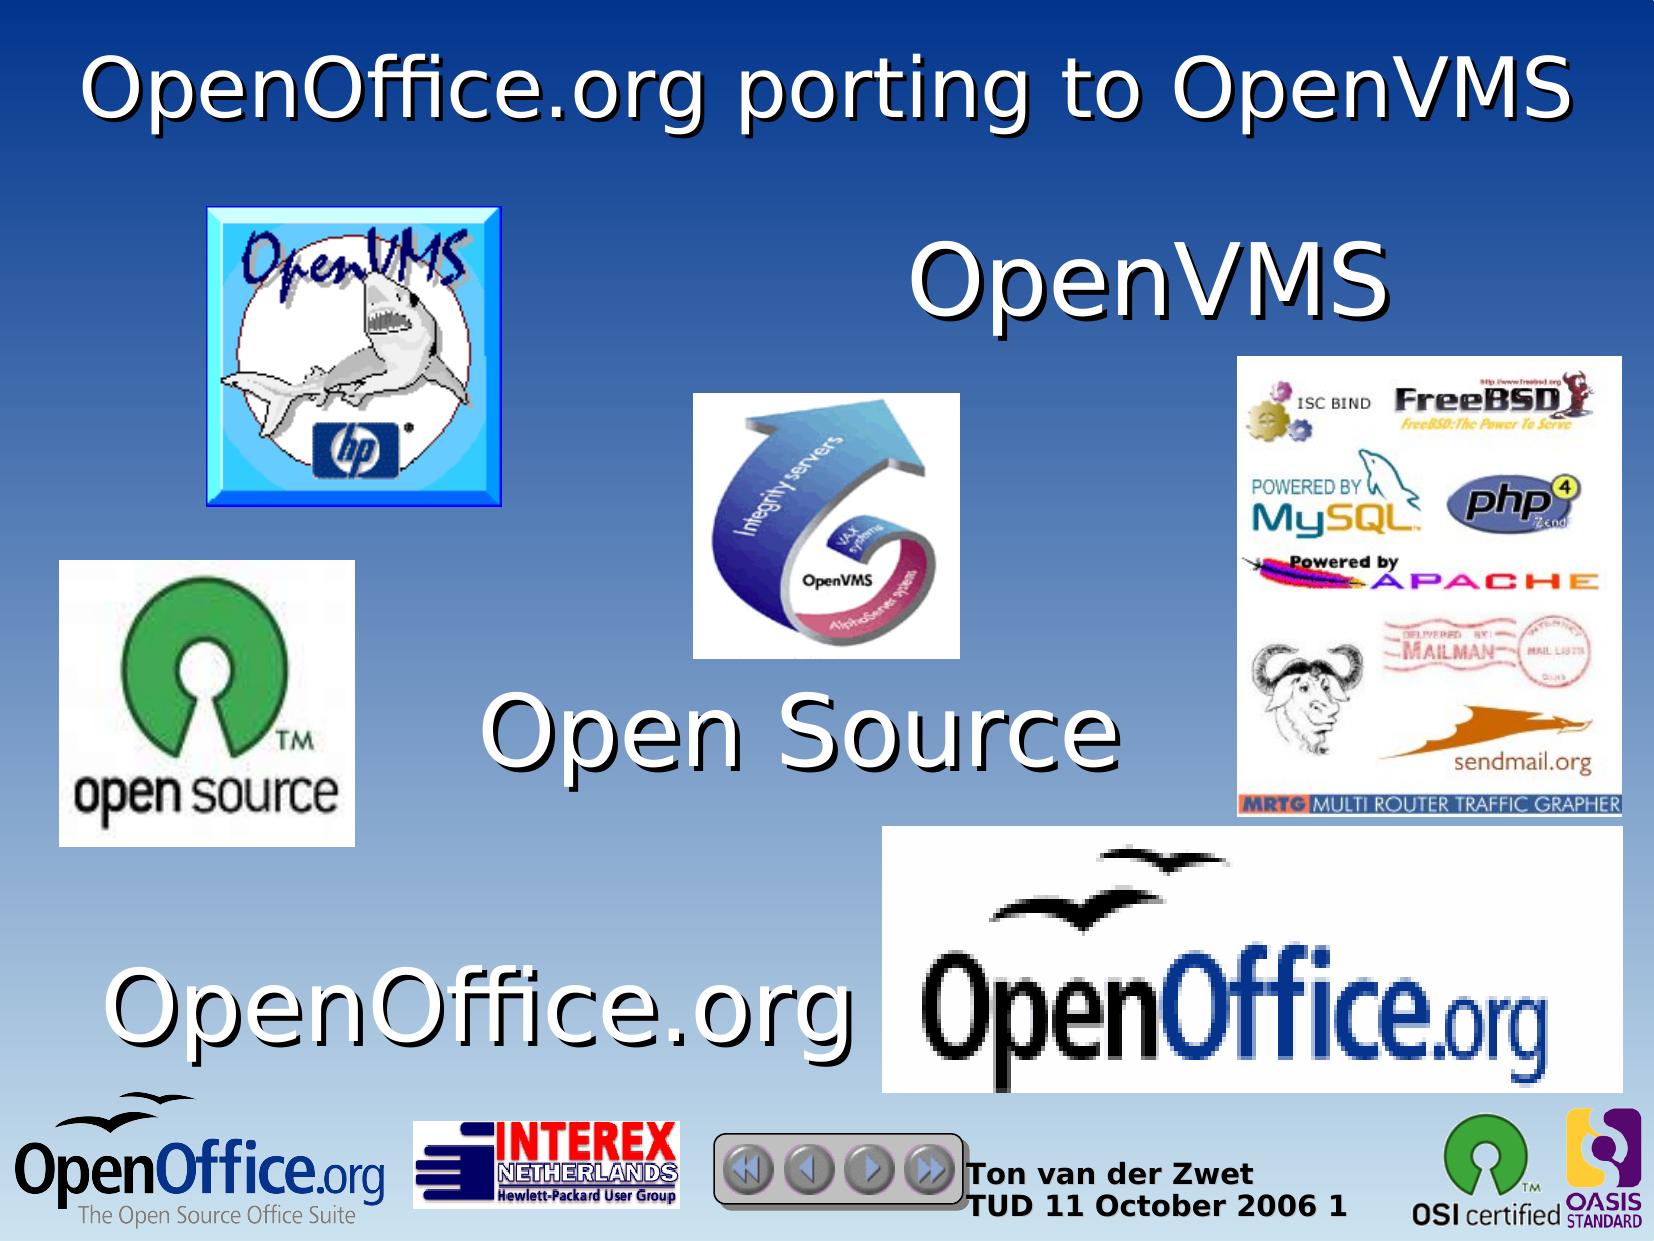

# OpenOffice.org porting to OpenVMS
OpenVMS
Open Source
OpenOffice.org
Ton van der Zwet
TUD 11 October 2006